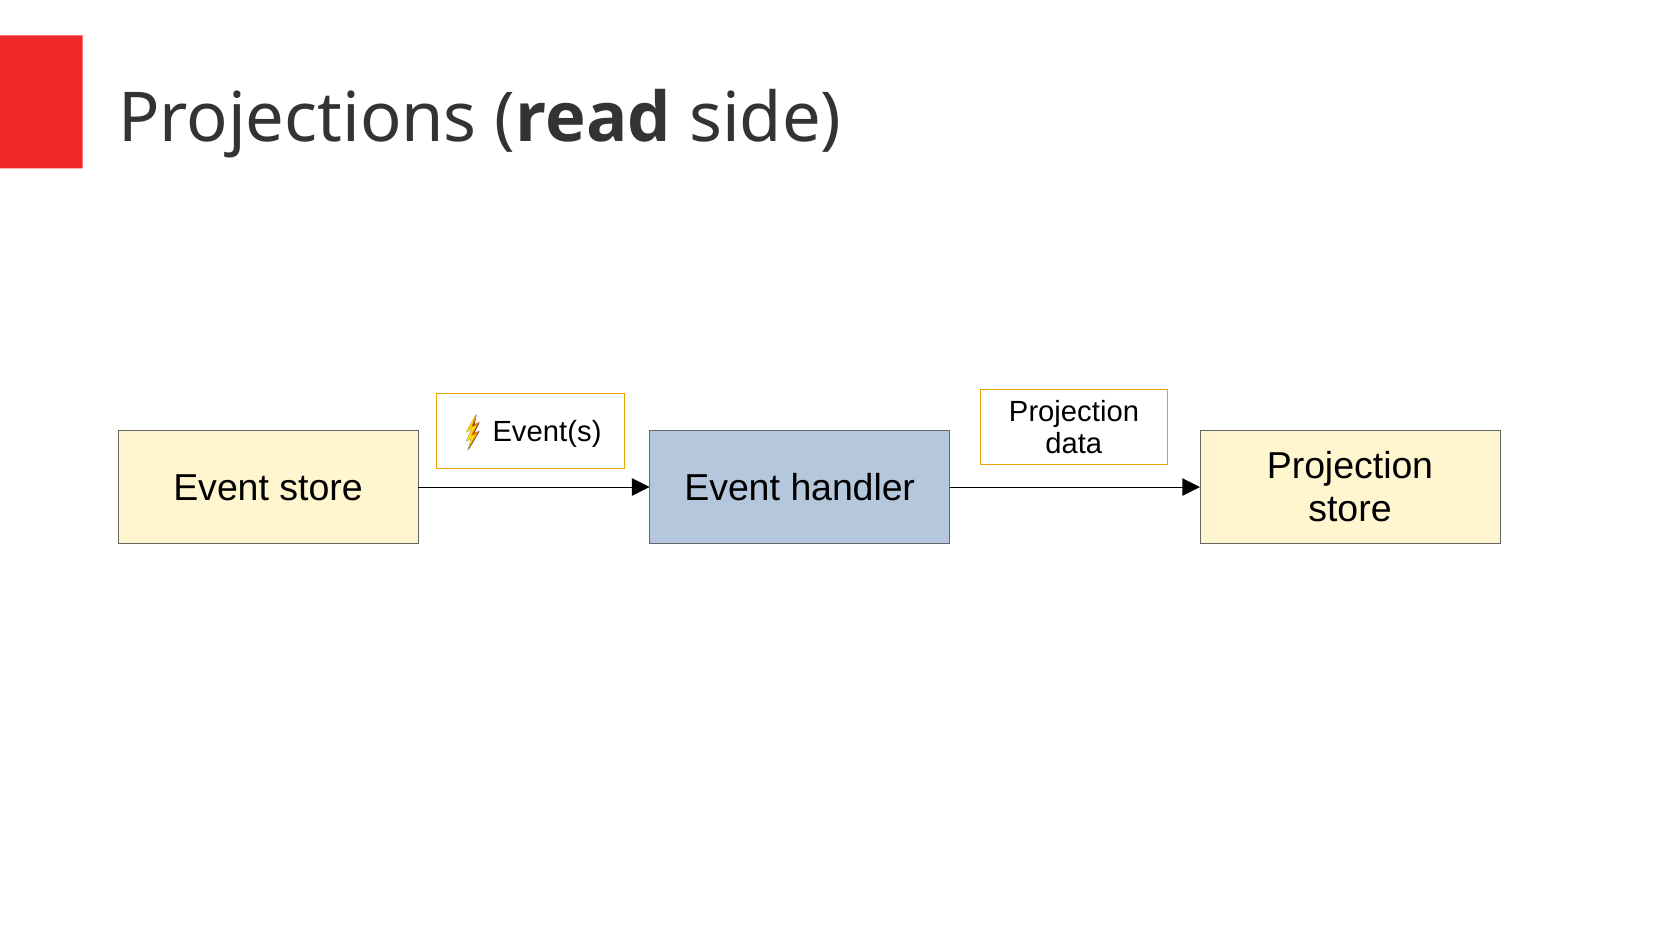

# Projections (read side)
Projection
data
 Event(s)
Event store
Event handler
Projection
store